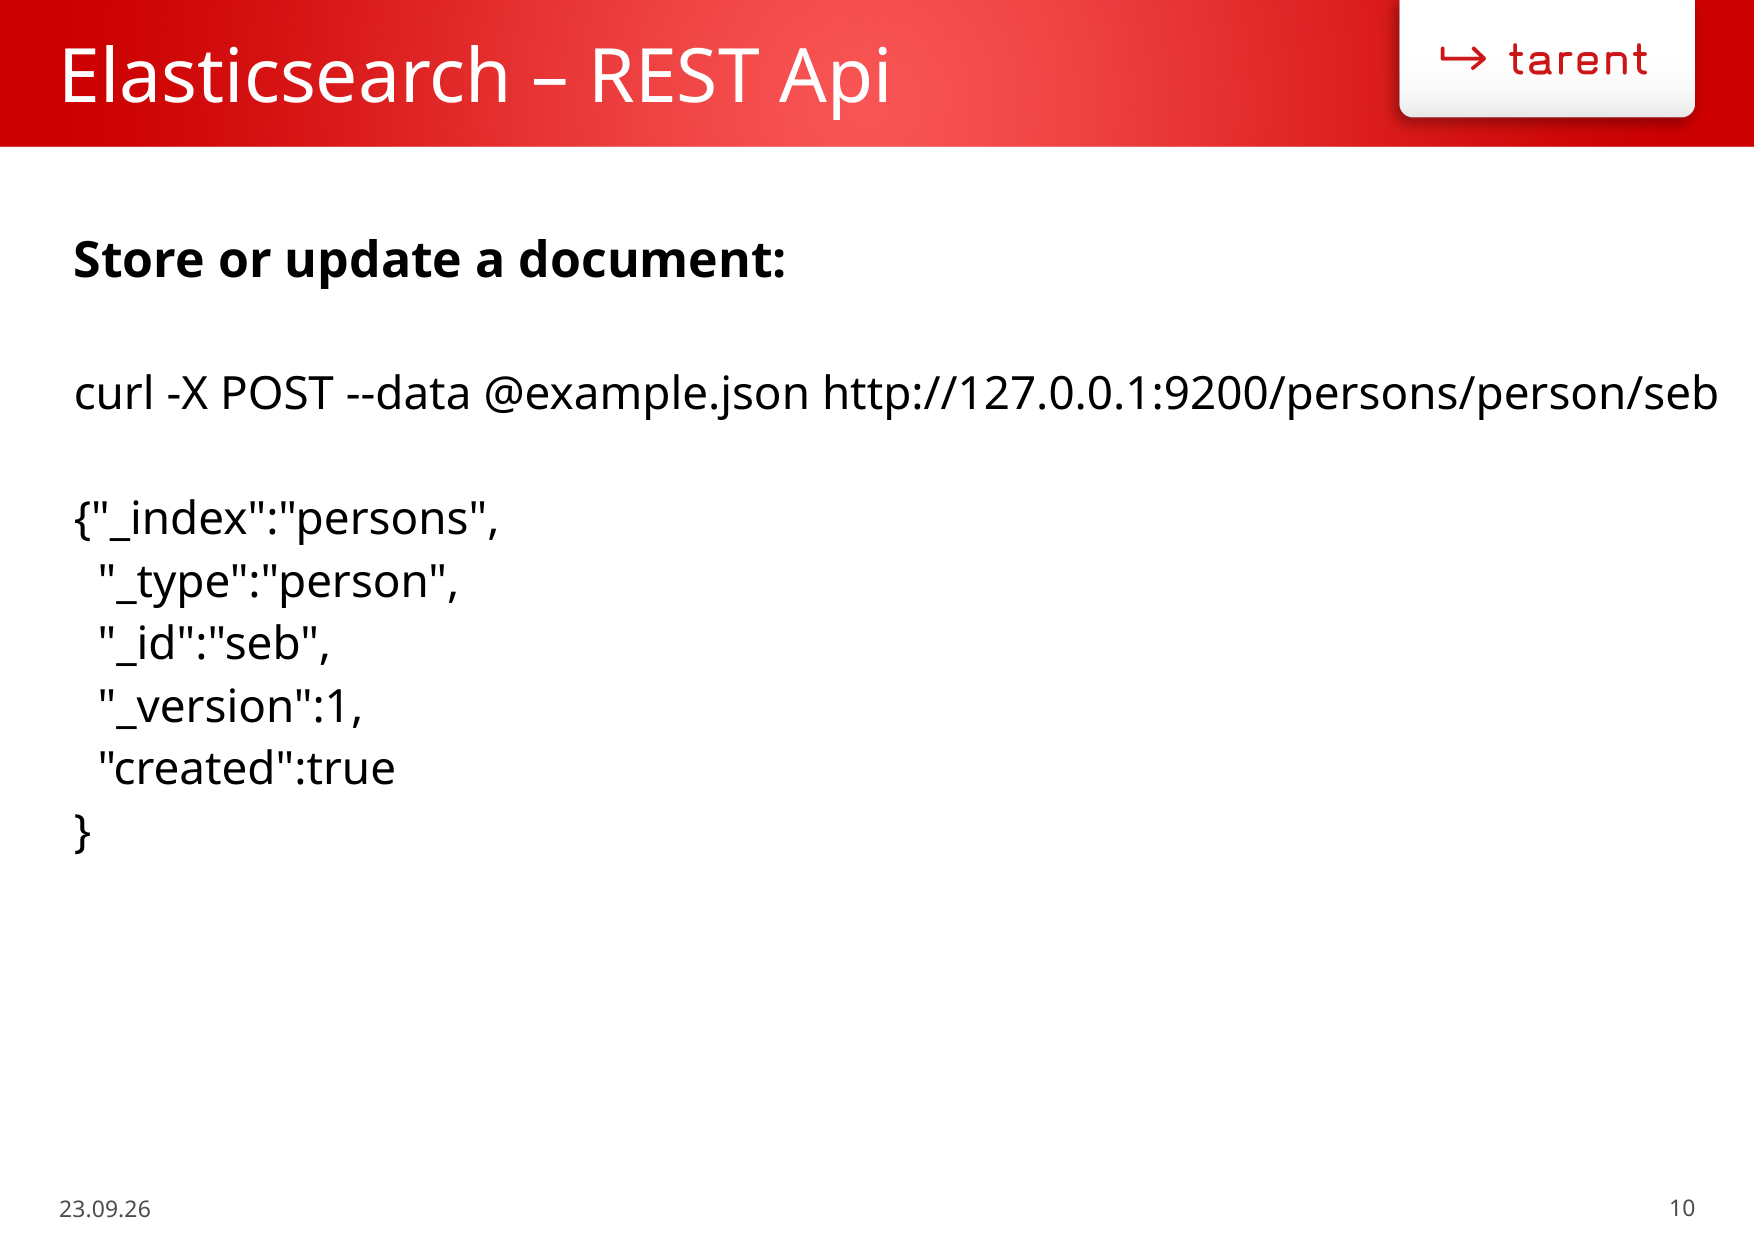

# Elasticsearch – REST Api
Store or update a document:
curl -X POST --data @example.json http://127.0.0.1:9200/persons/person/seb
{"_index":"persons",
 "_type":"person",
 "_id":"seb",
 "_version":1,
 "created":true
}